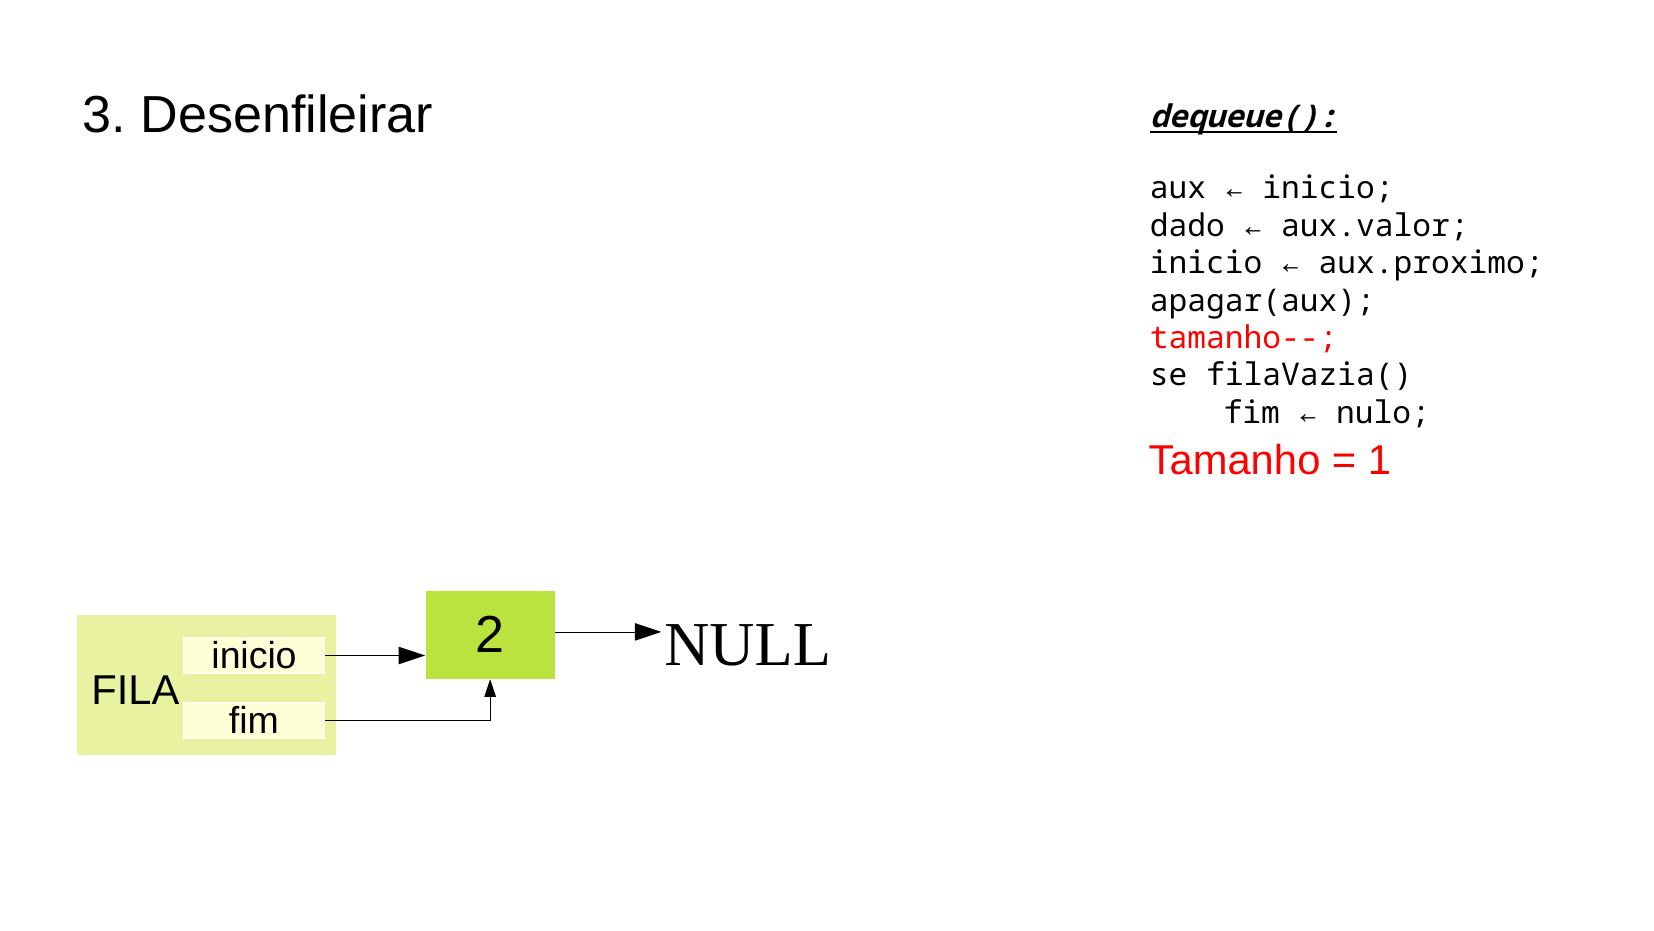

# 3. Desenfileirar
dequeue():
aux ← inicio;
dado ← aux.valor;
inicio ← aux.proximo;
apagar(aux);
tamanho--;
se filaVazia()
	fim ← nulo;
Tamanho = 1
2
NULL
inicio
FILA
fim